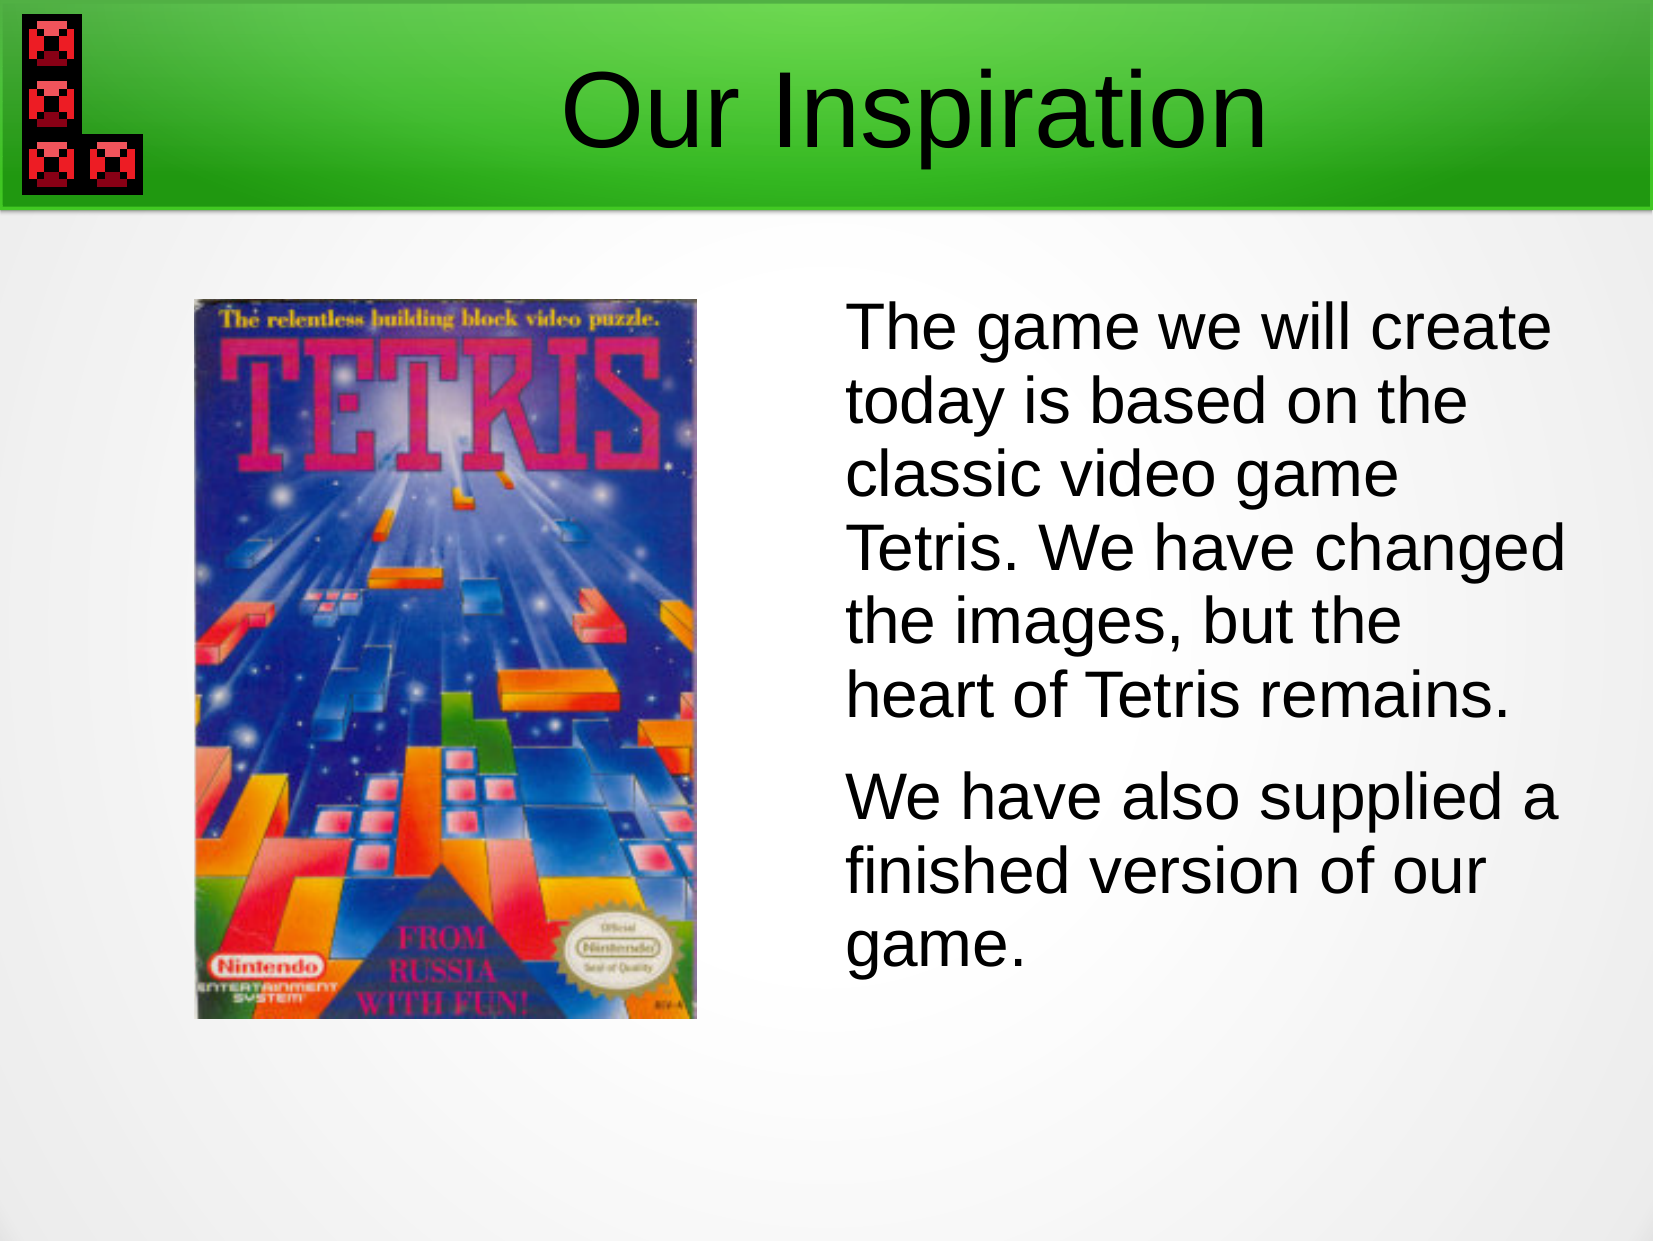

# Our Inspiration
The game we will create today is based on the classic video game Tetris. We have changed the images, but the heart of Tetris remains.
We have also supplied a finished version of our game.